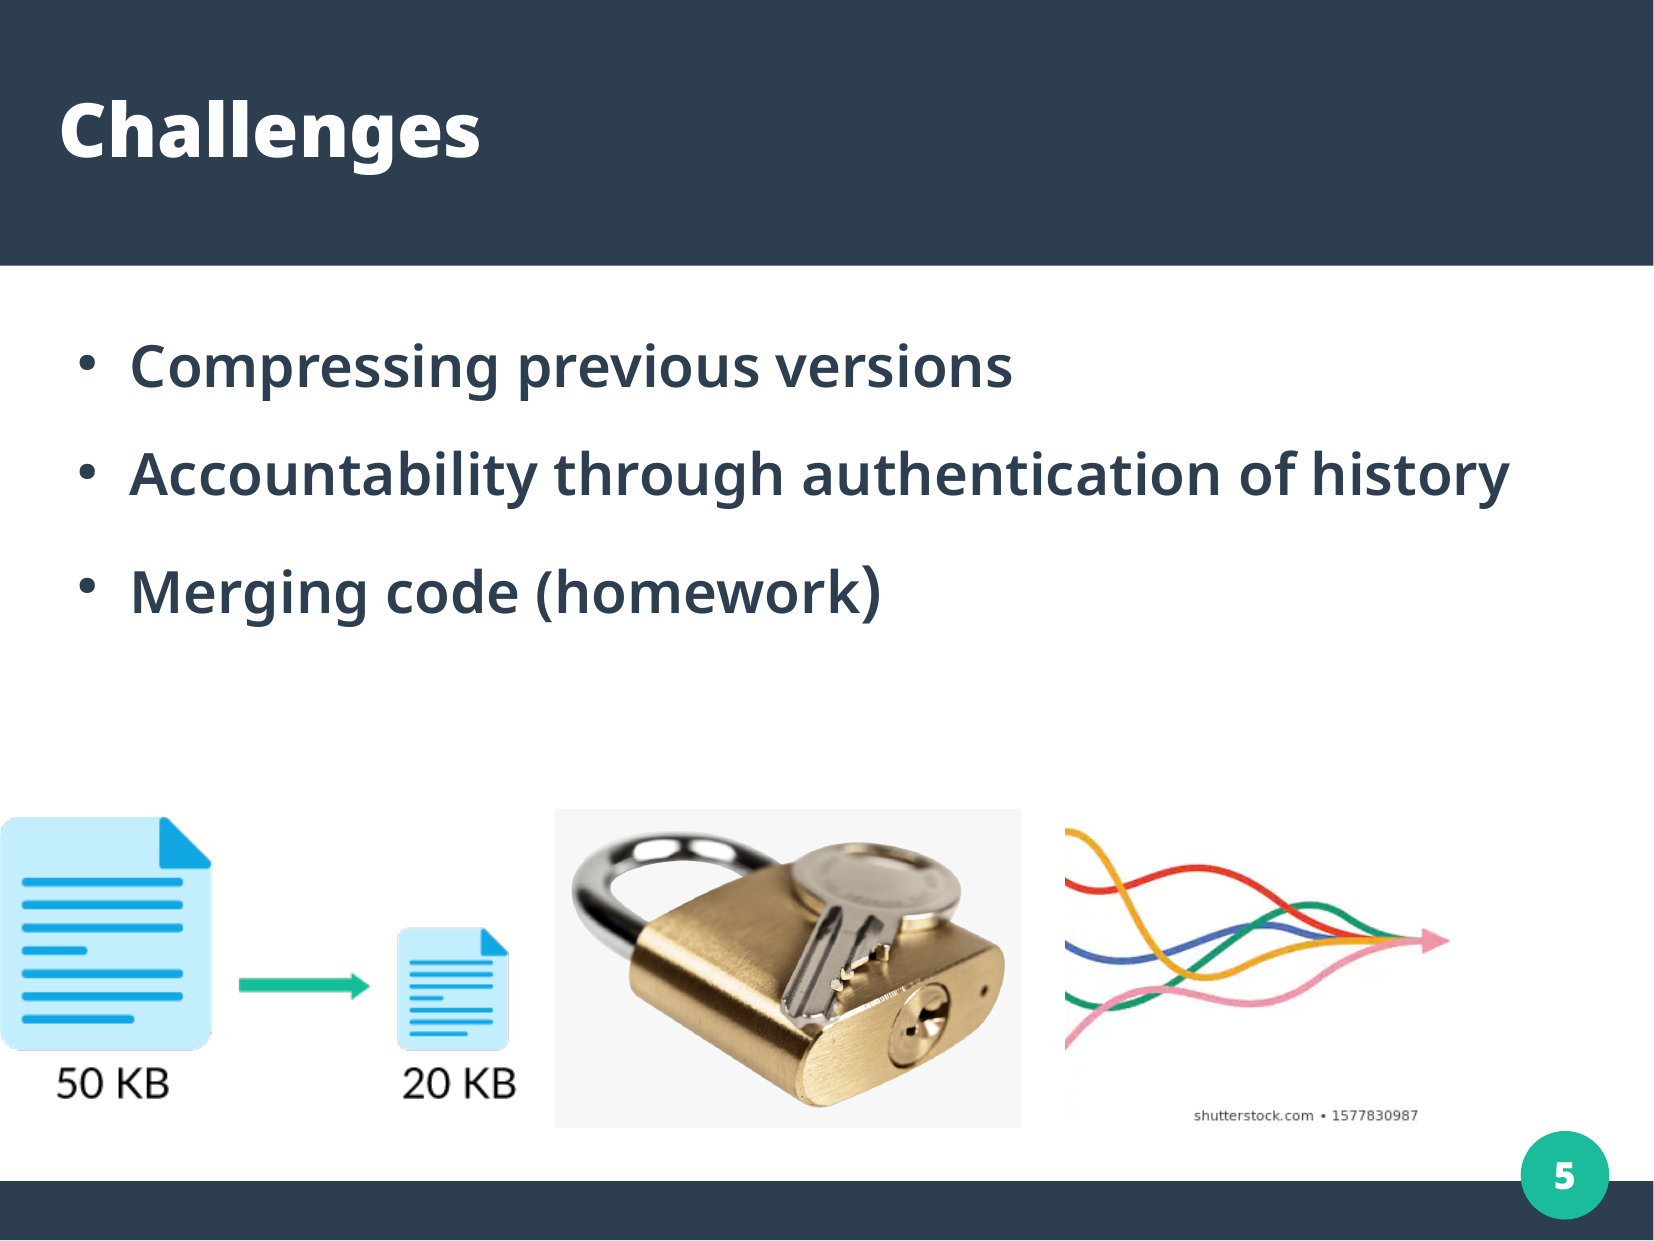

# Challenges
Compressing previous versions
Accountability through authentication of history
Merging code (homework)
5